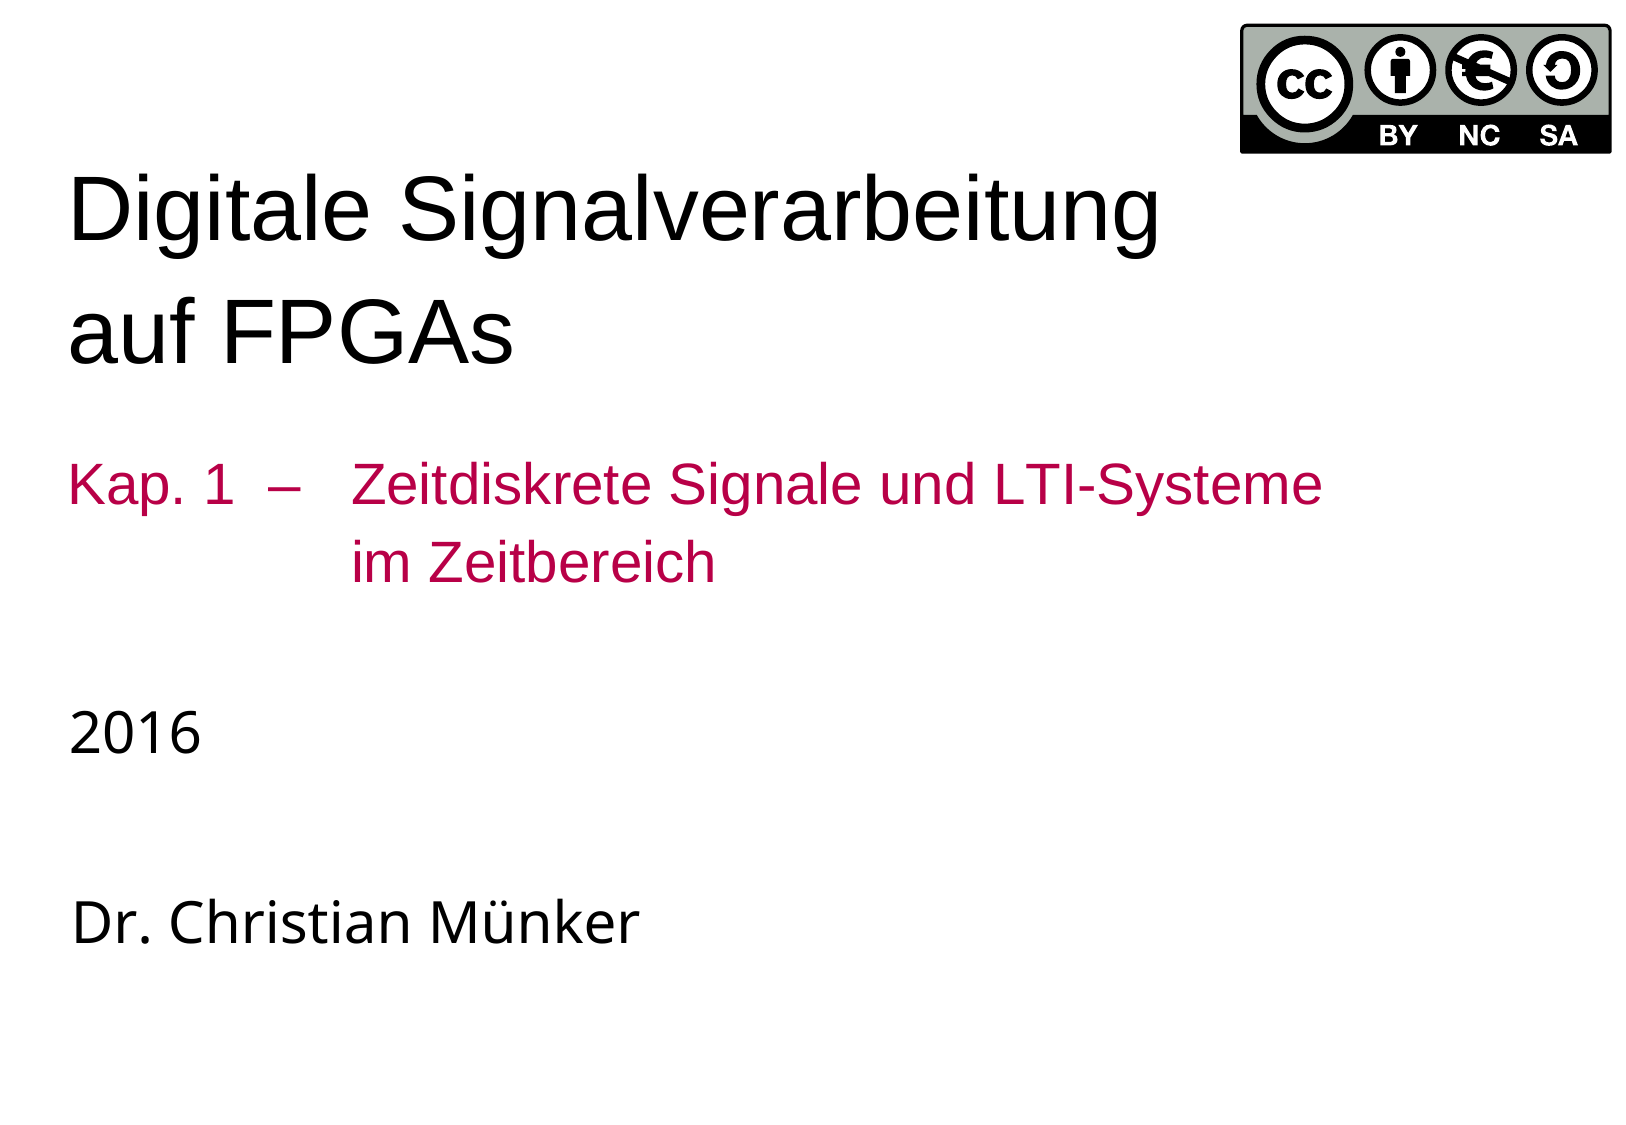

Digitale Signalverarbeitung
auf FPGAs
Kap. 1 – 	Zeitdiskrete Signale und LTI-Systeme
		im Zeitbereich
# 2016
Dr. Christian Münker